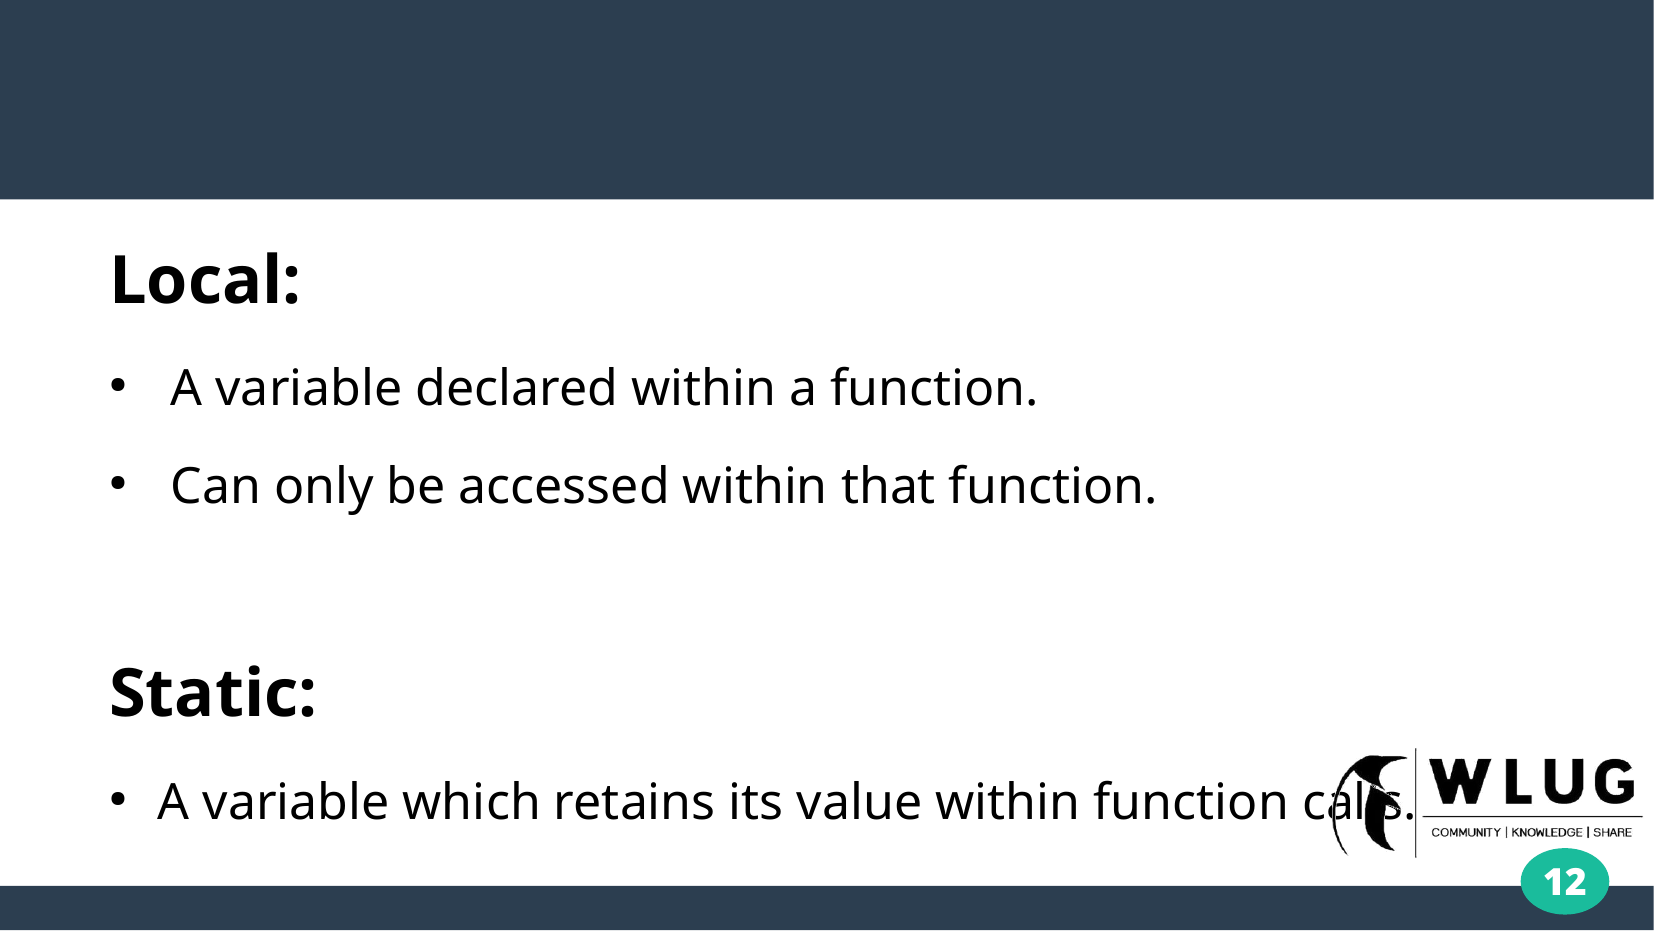

Local:
 A variable declared within a function.
 Can only be accessed within that function.
Static:
 A variable which retains its value within function calls.
12